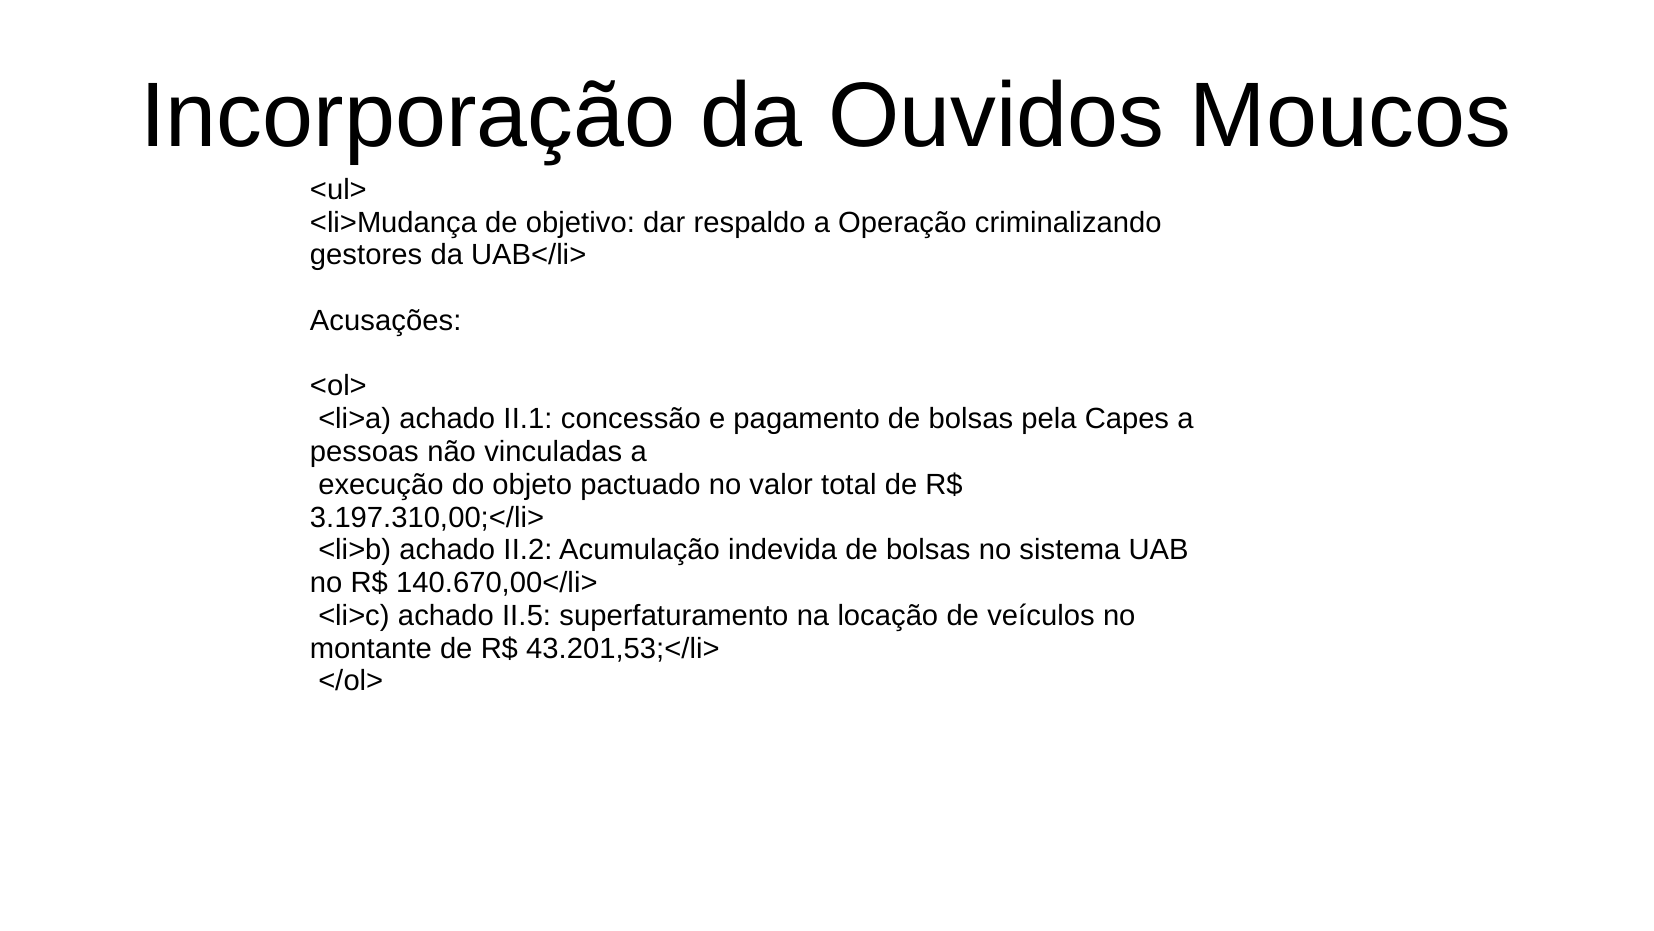

# Incorporação da Ouvidos Moucos
<ul>
<li>Mudança de objetivo: dar respaldo a Operação criminalizando gestores da UAB</li>
Acusações:
<ol>
 <li>a) achado II.1: concessão e pagamento de bolsas pela Capes a pessoas não vinculadas a
 execução do objeto pactuado no valor total de R$ 3.197.310,00;</li>
 <li>b) achado II.2: Acumulação indevida de bolsas no sistema UAB no R$ 140.670,00</li>
 <li>c) achado II.5: superfaturamento na locação de veículos no montante de R$ 43.201,53;</li>
 </ol>